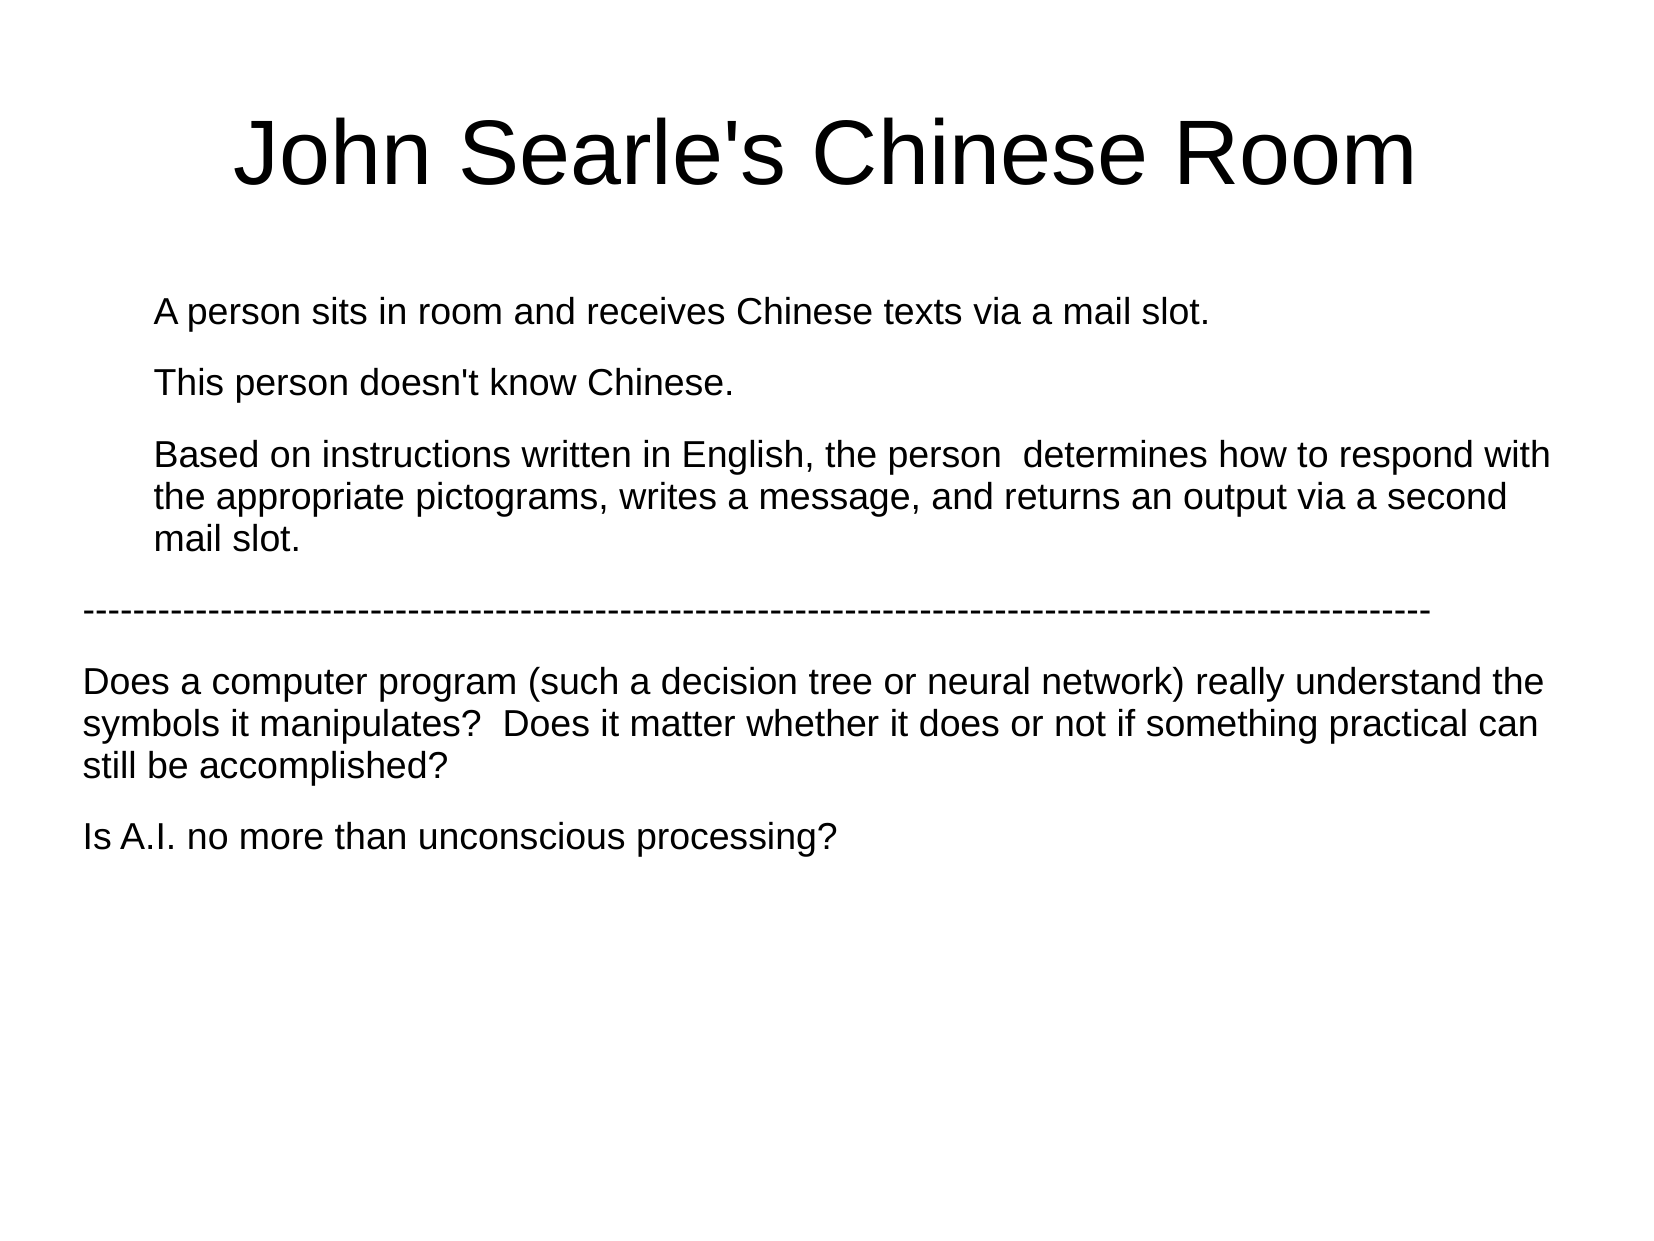

# John Searle's Chinese Room
A person sits in room and receives Chinese texts via a mail slot.
This person doesn't know Chinese.
Based on instructions written in English, the person determines how to respond with the appropriate pictograms, writes a message, and returns an output via a second mail slot.
------------------------------------------------------------------------------------------------------------
Does a computer program (such a decision tree or neural network) really understand the symbols it manipulates? Does it matter whether it does or not if something practical can still be accomplished?
Is A.I. no more than unconscious processing?